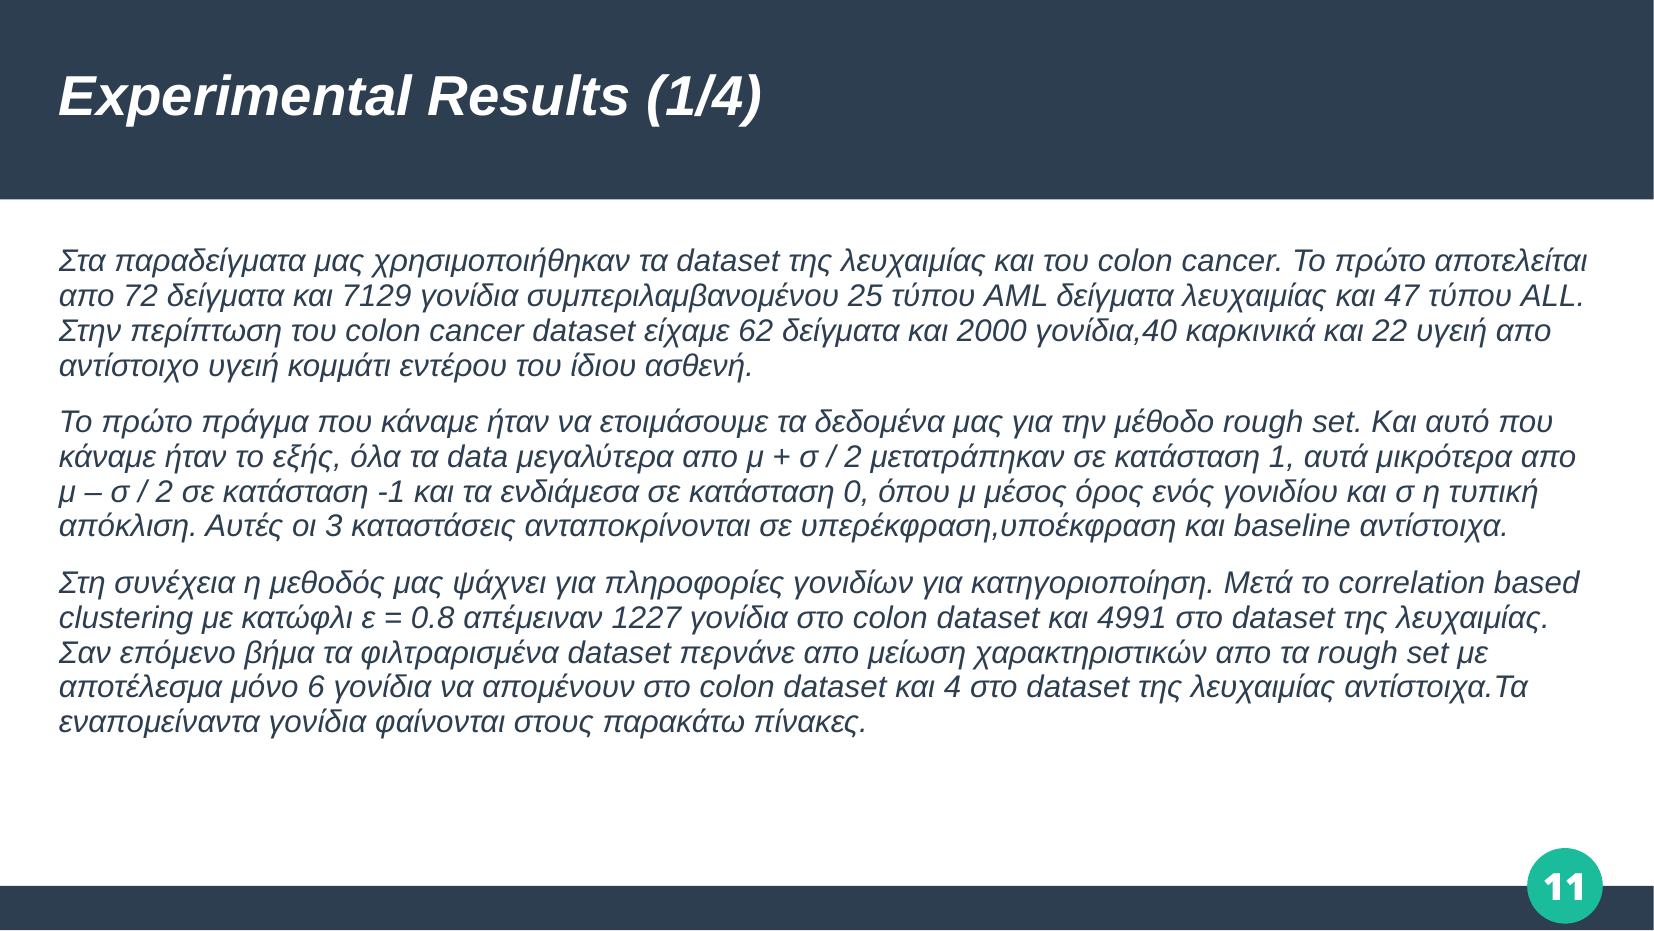

# Experimental Results (1/4)
Στα παραδείγματα μας χρησιμοποιήθηκαν τα dataset της λευχαιμίας και του colon cancer. Το πρώτο αποτελείται απο 72 δείγματα και 7129 γονίδια συμπεριλαμβανομένου 25 τύπου AML δείγματα λευχαιμίας και 47 τύπου ALL. Στην περίπτωση του colon cancer dataset είχαμε 62 δείγματα και 2000 γονίδια,40 καρκινικά και 22 υγειή απο αντίστοιχο υγειή κομμάτι εντέρου του ίδιου ασθενή.
Το πρώτο πράγμα που κάναμε ήταν να ετοιμάσουμε τα δεδομένα μας για την μέθοδο rough set. Και αυτό που κάναμε ήταν το εξής, όλα τα data μεγαλύτερα απο μ + σ / 2 μετατράπηκαν σε κατάσταση 1, αυτά μικρότερα απο μ – σ / 2 σε κατάσταση -1 και τα ενδιάμεσα σε κατάσταση 0, όπου μ μέσος όρος ενός γονιδίου και σ η τυπική απόκλιση. Αυτές οι 3 καταστάσεις ανταποκρίνονται σε υπερέκφραση,υποέκφραση και baseline αντίστοιχα.
Στη συνέχεια η μεθοδός μας ψάχνει για πληροφορίες γονιδίων για κατηγοριοποίηση. Μετά το correlation based clustering με κατώφλι ε = 0.8 απέμειναν 1227 γονίδια στο colon dataset και 4991 στο dataset της λευχαιμίας. Σαν επόμενο βήμα τα φιλτραρισμένα dataset περνάνε απο μείωση χαρακτηριστικών απο τα rough set με αποτέλεσμα μόνο 6 γονίδια να απομένουν στο colon dataset και 4 στο dataset της λευχαιμίας αντίστοιχα.Τα εναπομείναντα γονίδια φαίνονται στους παρακάτω πίνακες.